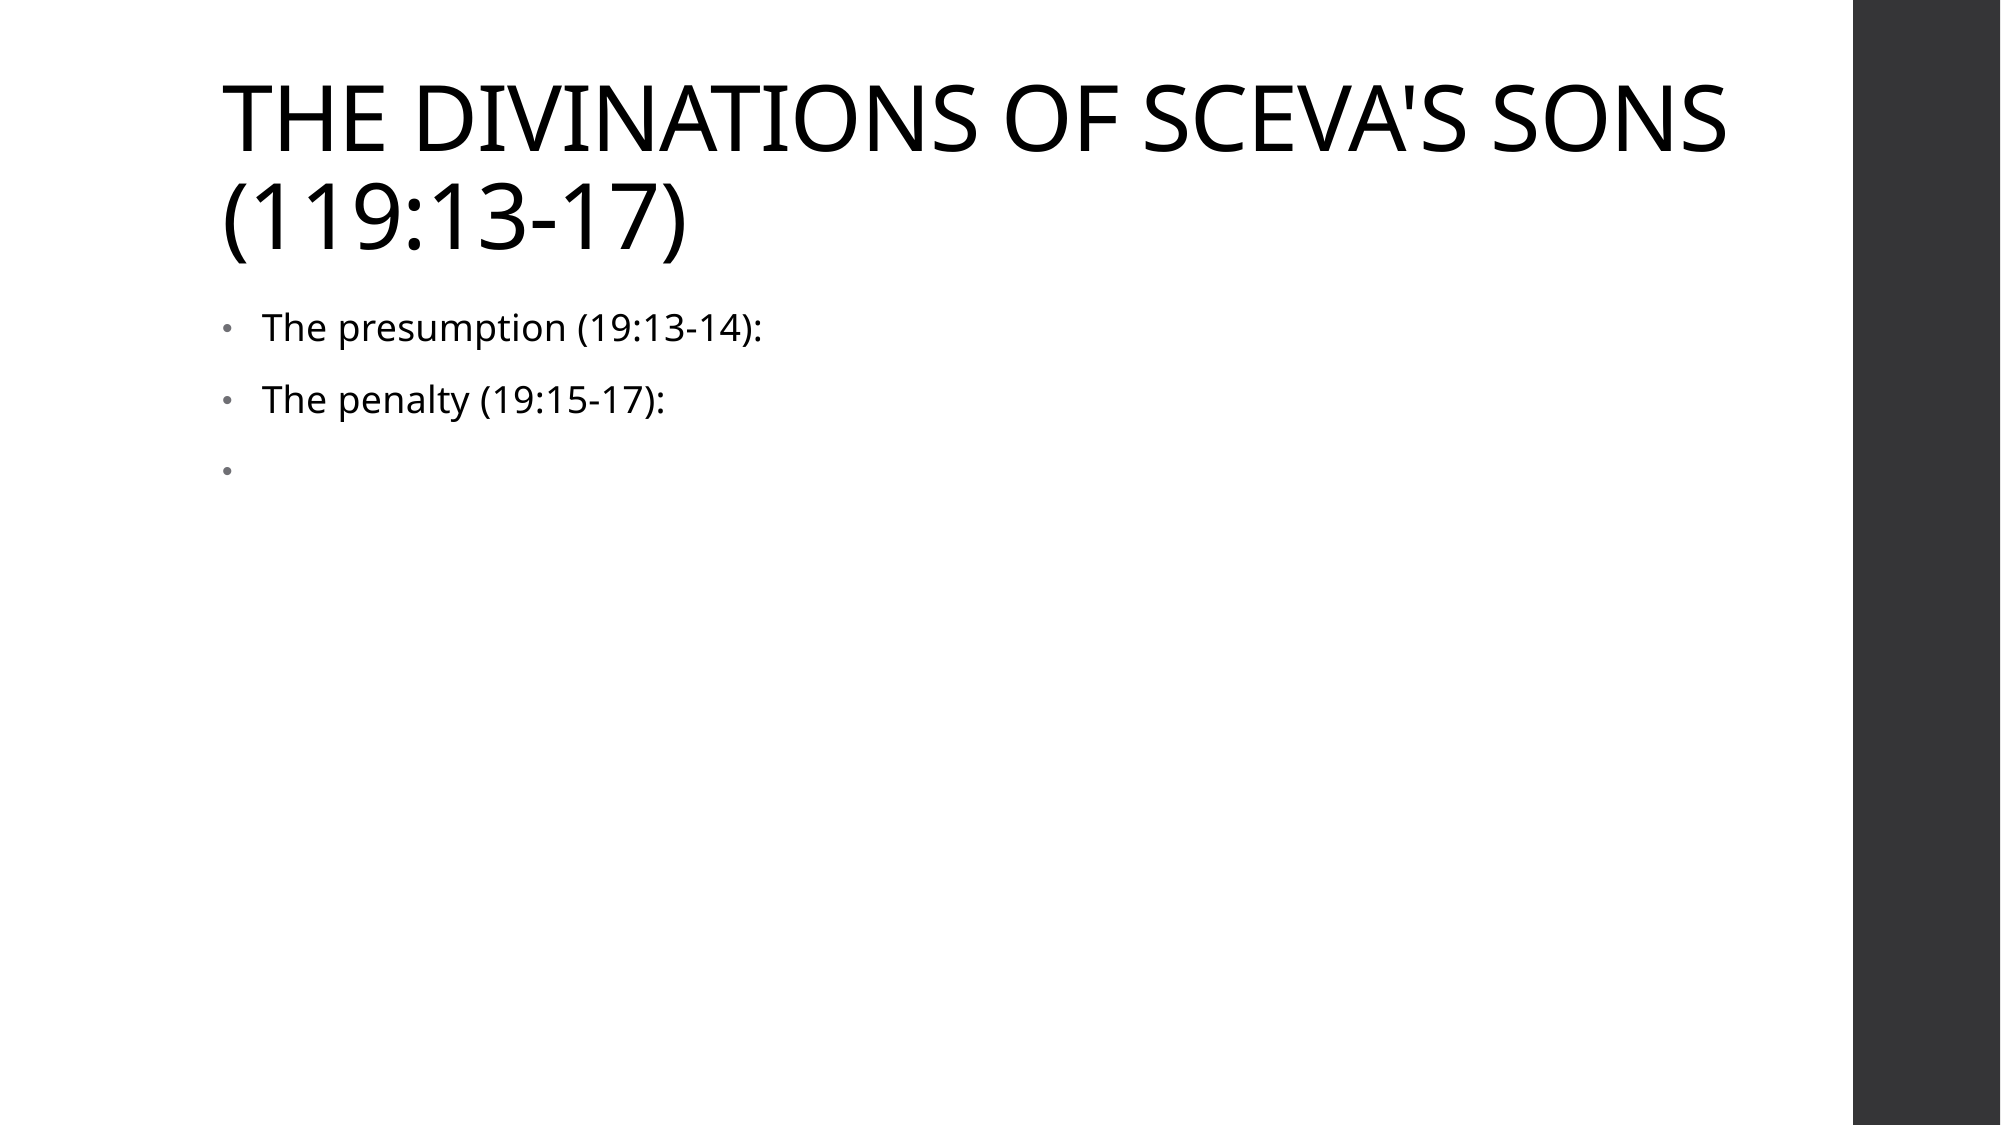

# THE DIVINATIONS OF SCEVA'S SONS (119:13-17)
 The presumption (19:13-14):
 The penalty (19:15-17):